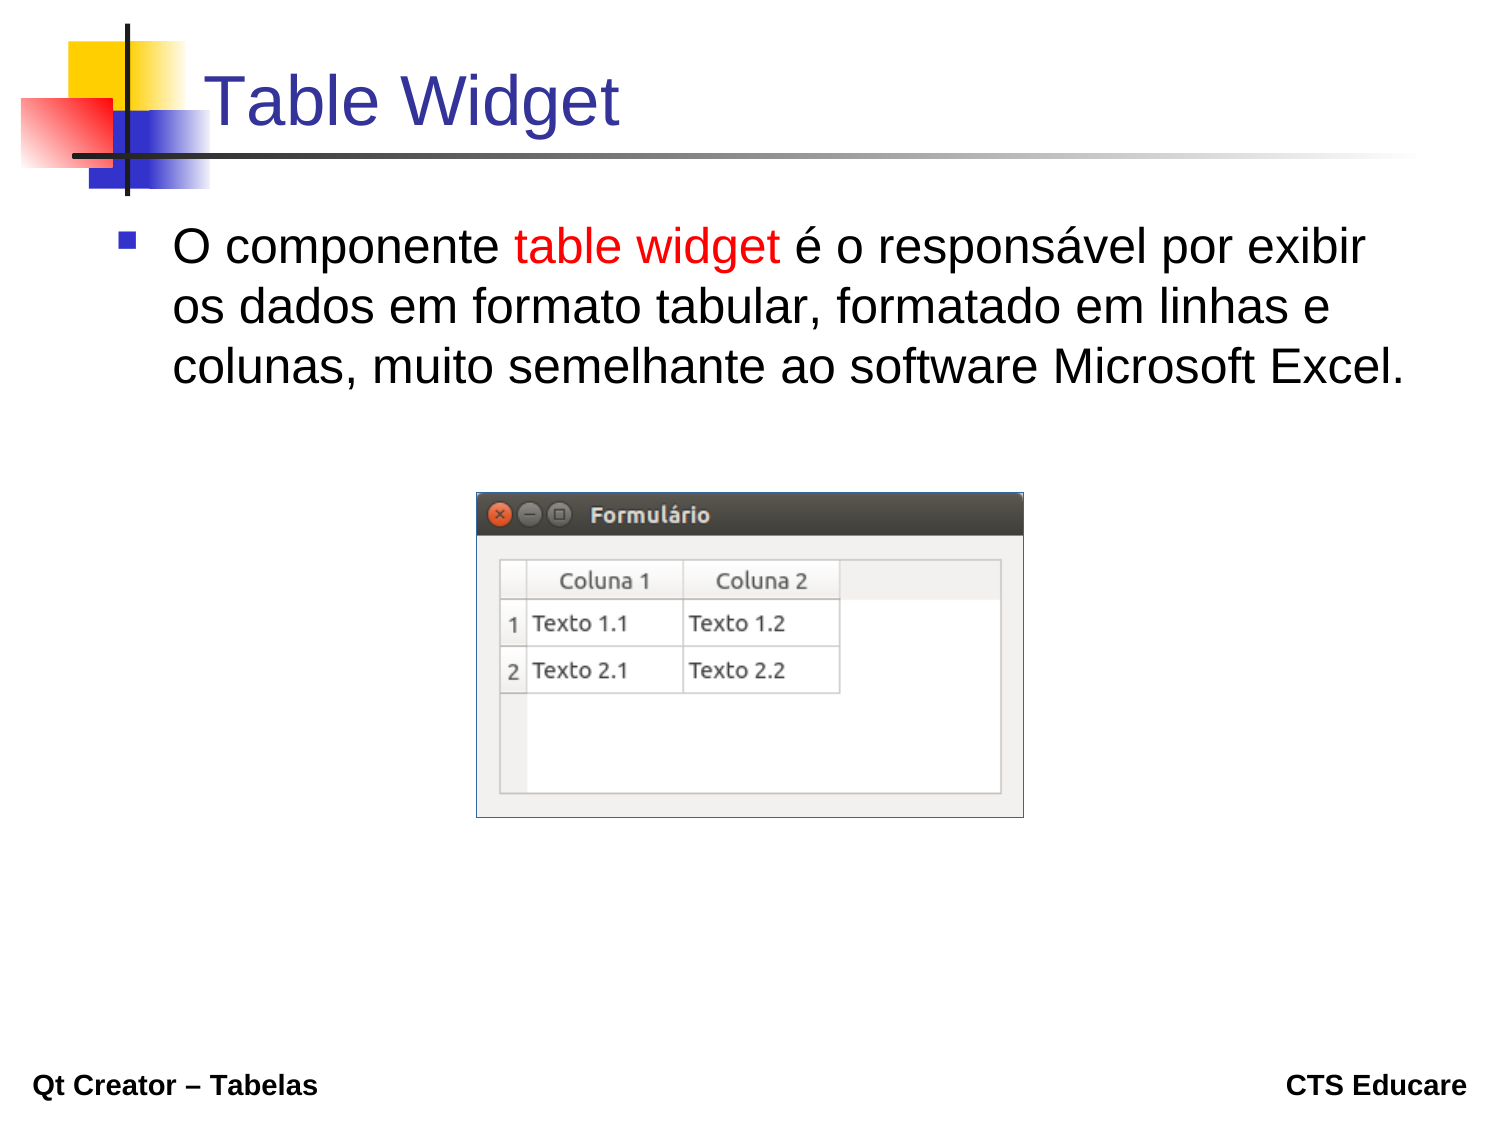

# Table Widget
O componente table widget é o responsável por exibir os dados em formato tabular, formatado em linhas e colunas, muito semelhante ao software Microsoft Excel.